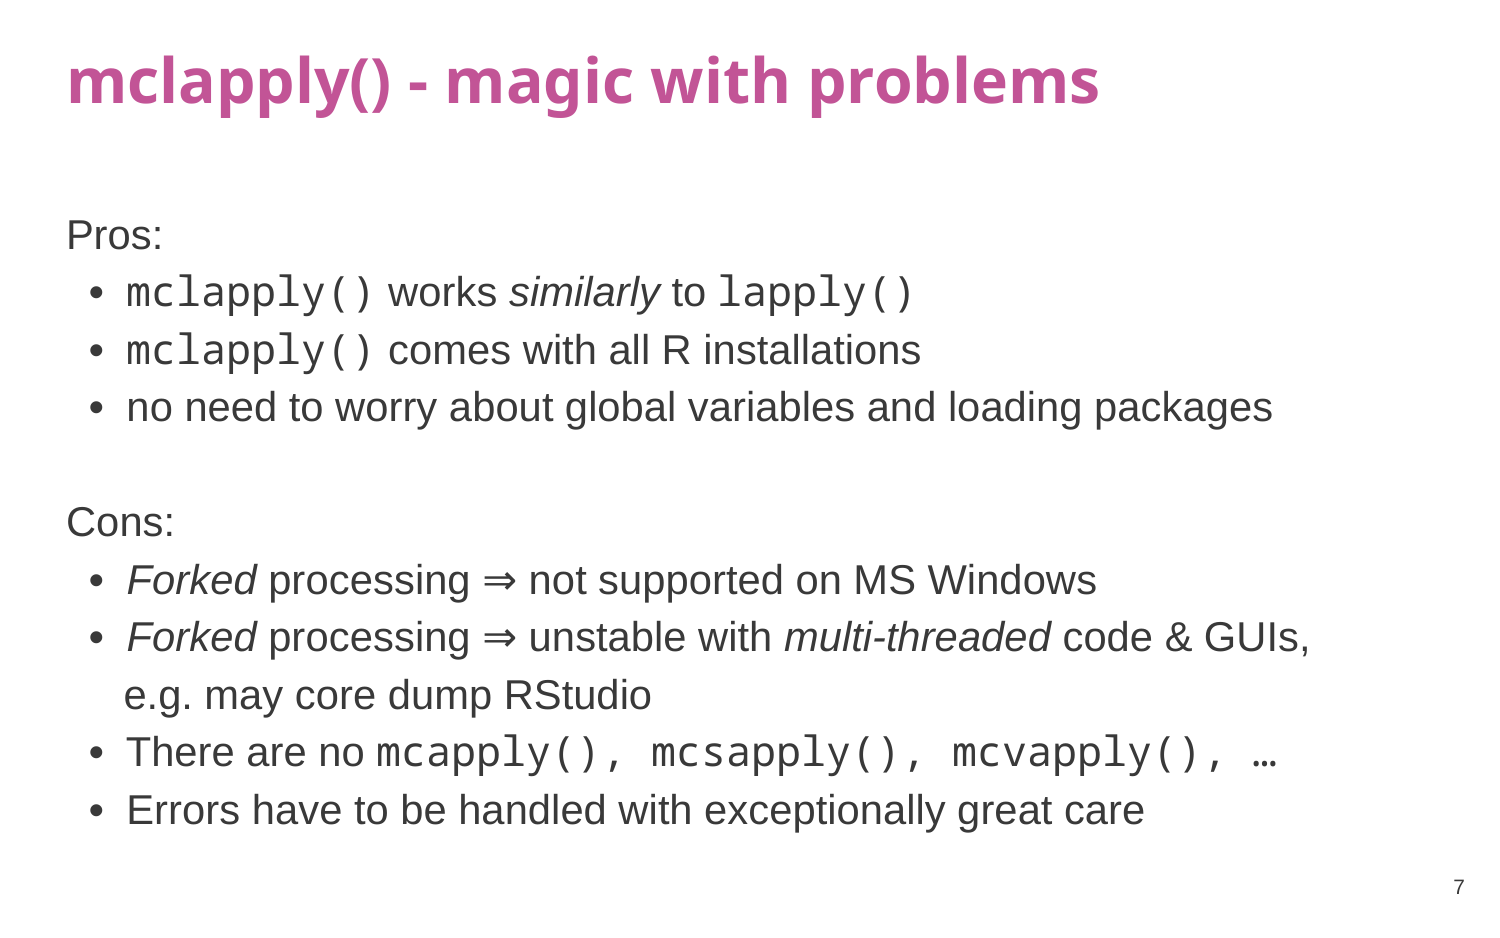

# mclapply() - magic with problems
Pros:
 • mclapply() works similarly to lapply()
 • mclapply() comes with all R installations
 • no need to worry about global variables and loading packages
Cons:
 • Forked processing ⇒ not supported on MS Windows
 • Forked processing ⇒ unstable with multi-threaded code & GUIs,
 e.g. may core dump RStudio
 • There are no mcapply(), mcsapply(), mcvapply(), …
 • Errors have to be handled with exceptionally great care